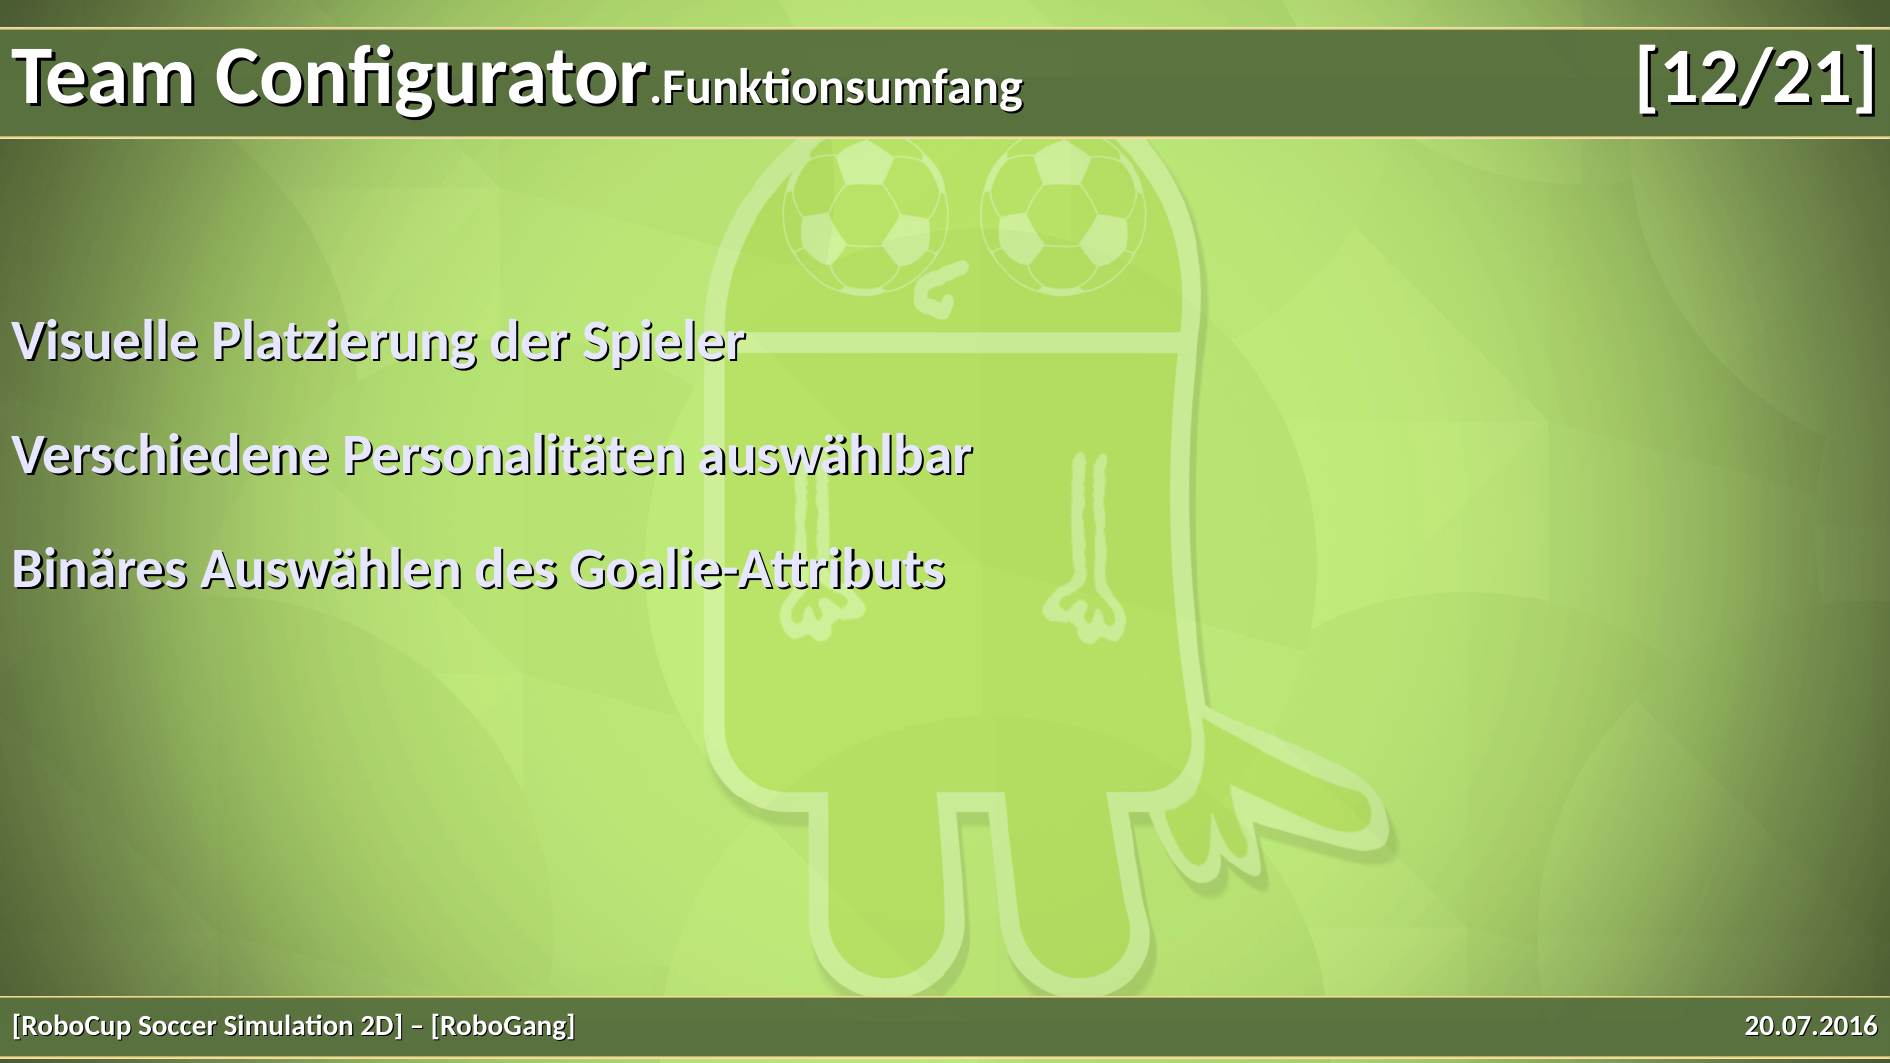

# Team Configurator.Funktionsumfang
[12/21]
Visuelle Platzierung der Spieler
Verschiedene Personalitäten auswählbar
Binäres Auswählen des Goalie-Attributs
[RoboCup Soccer Simulation 2D] – [RoboGang]
20.07.2016